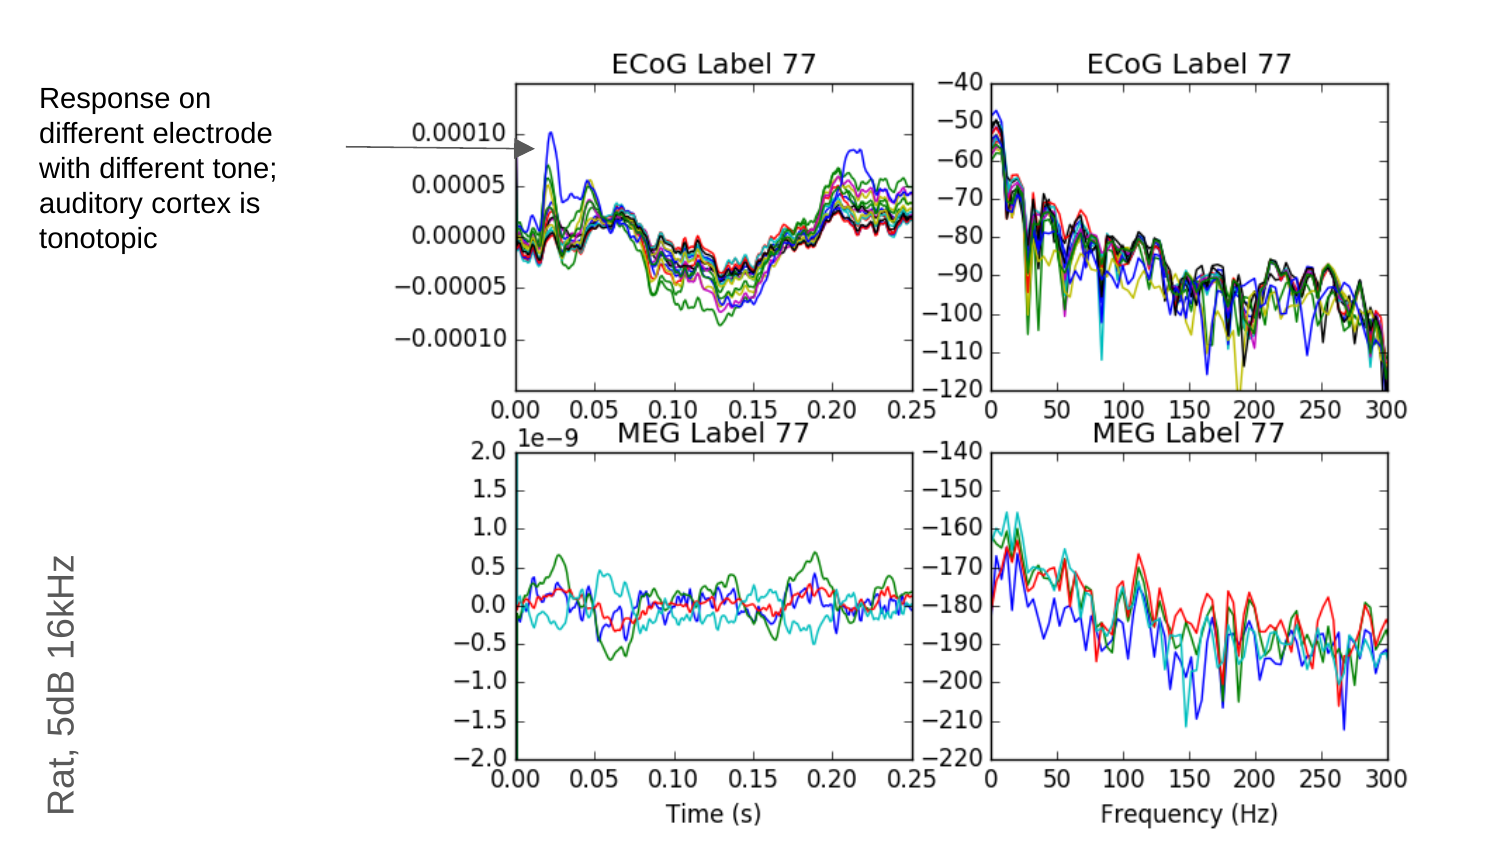

Response on different electrode with different tone; auditory cortex is tonotopic
# Rat, 5dB 16kHz